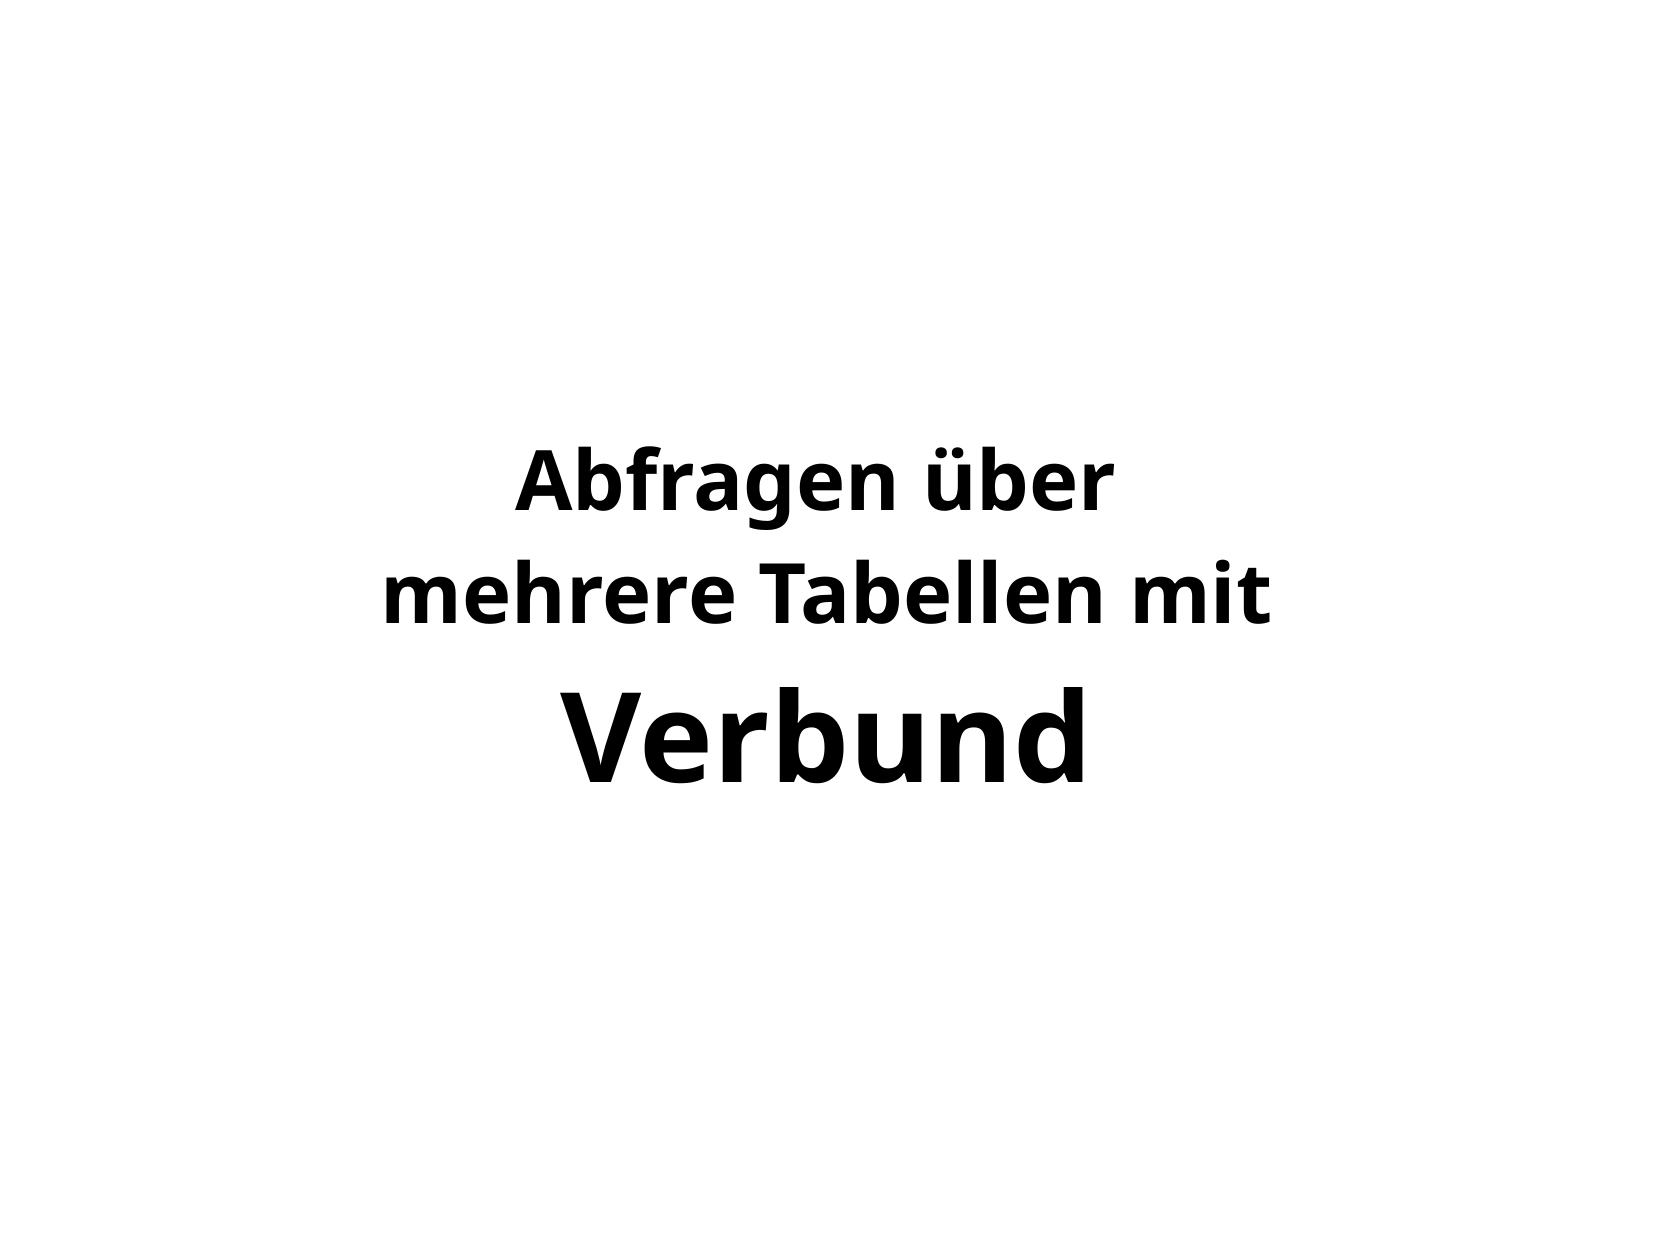

# Abfragen über
mehrere Tabellen mit
Verbund